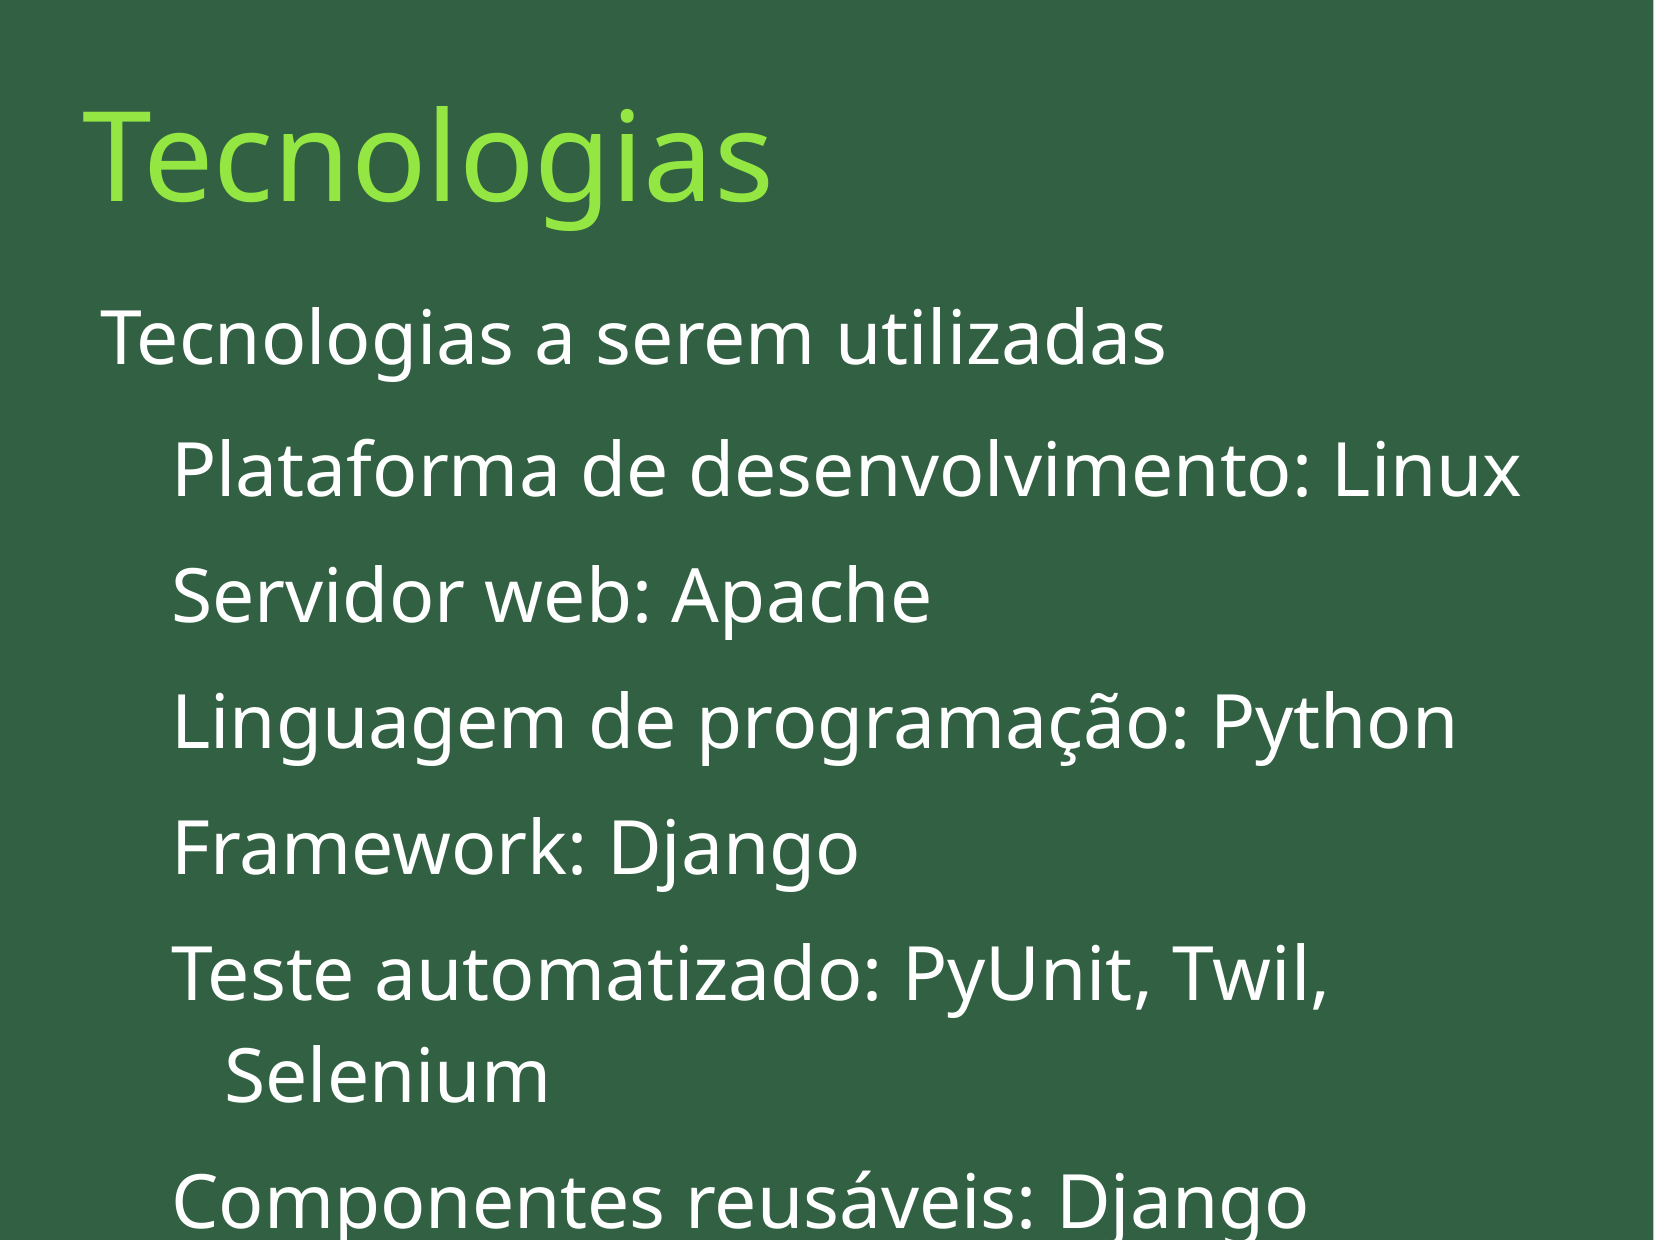

# Tecnologias
Tecnologias a serem utilizadas
Plataforma de desenvolvimento: Linux
Servidor web: Apache
Linguagem de programação: Python
Framework: Django
Teste automatizado: PyUnit, Twil, Selenium
Componentes reusáveis: Django Plugables
Banco de Dados: MySQL ou PostgreSQL (serão testados seus desempenhos)